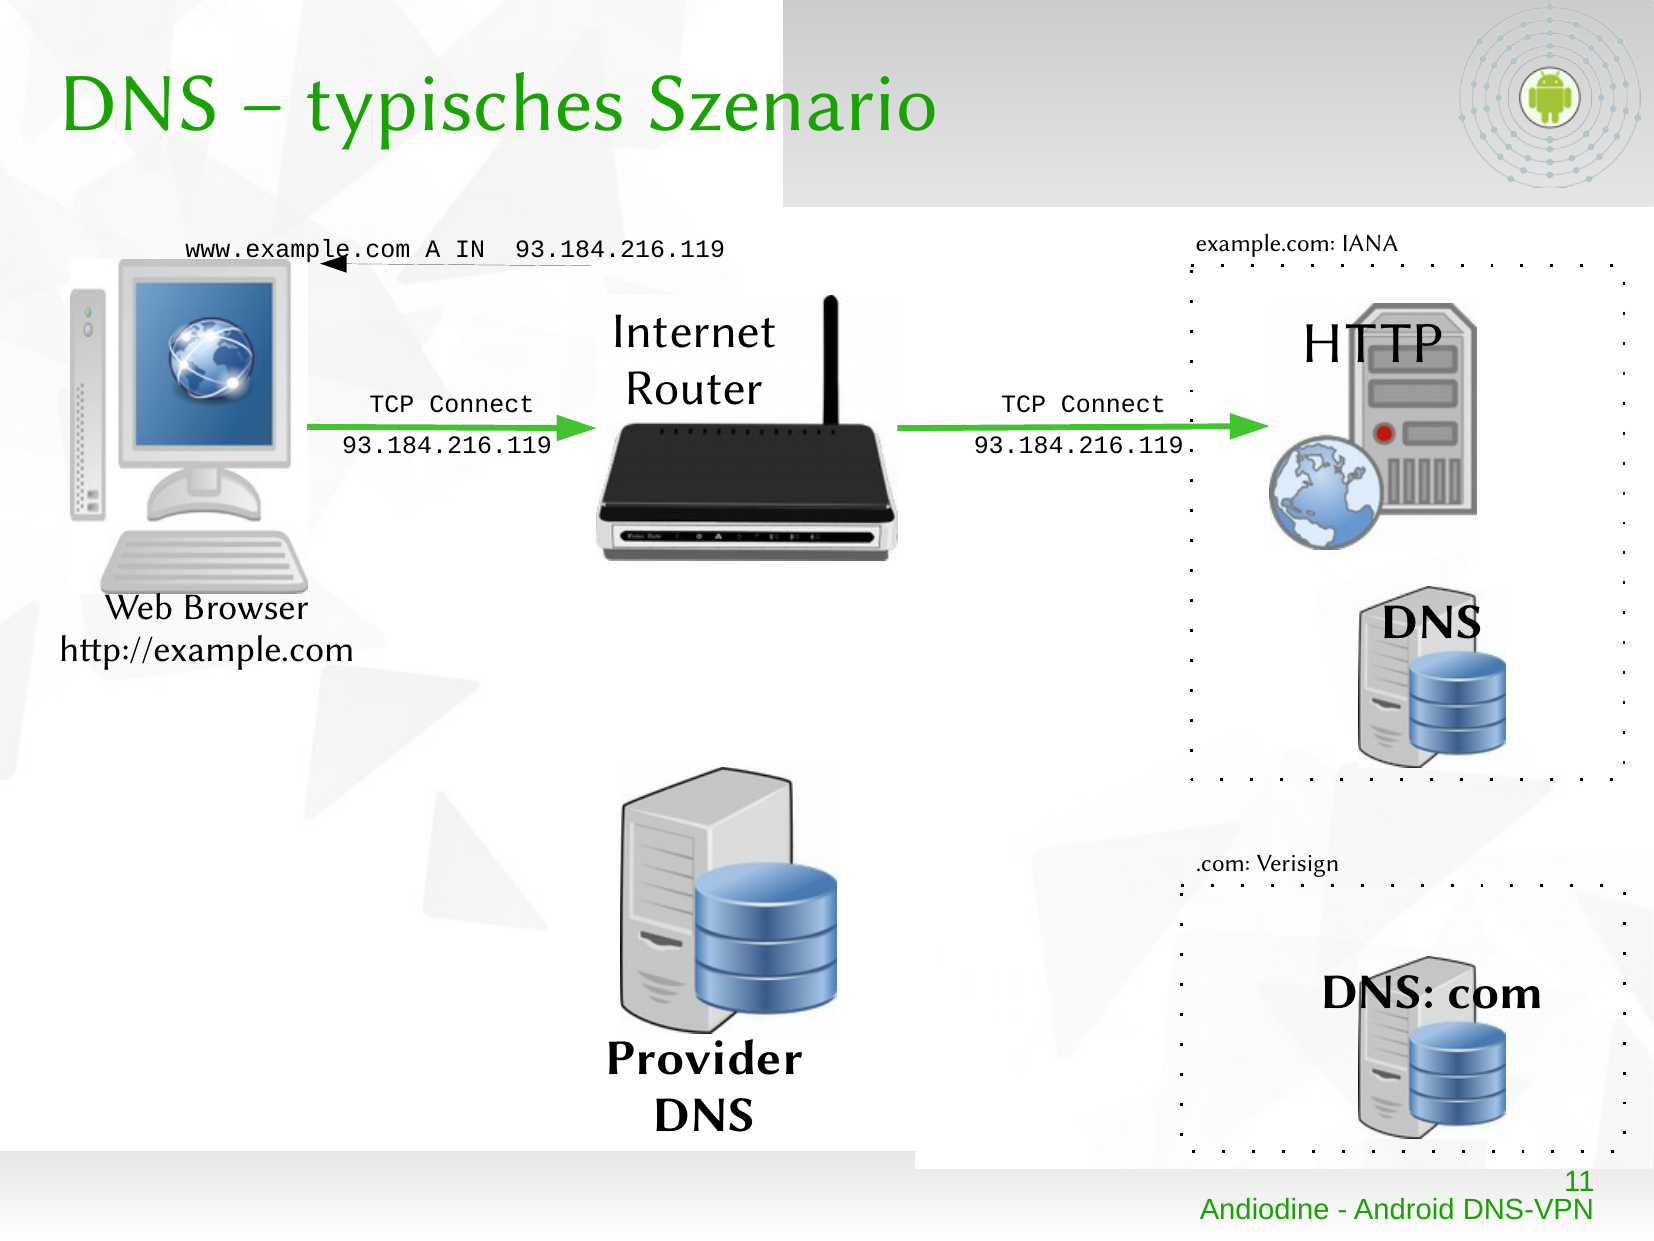

# DNS – typisches Szenario
example.com: IANA
Internet
Router
HTTP
Web Browser
http://example.com
DNS
.com: Verisign
DNS: com
Provider
DNS
11
Andiodine - Android DNS-VPN